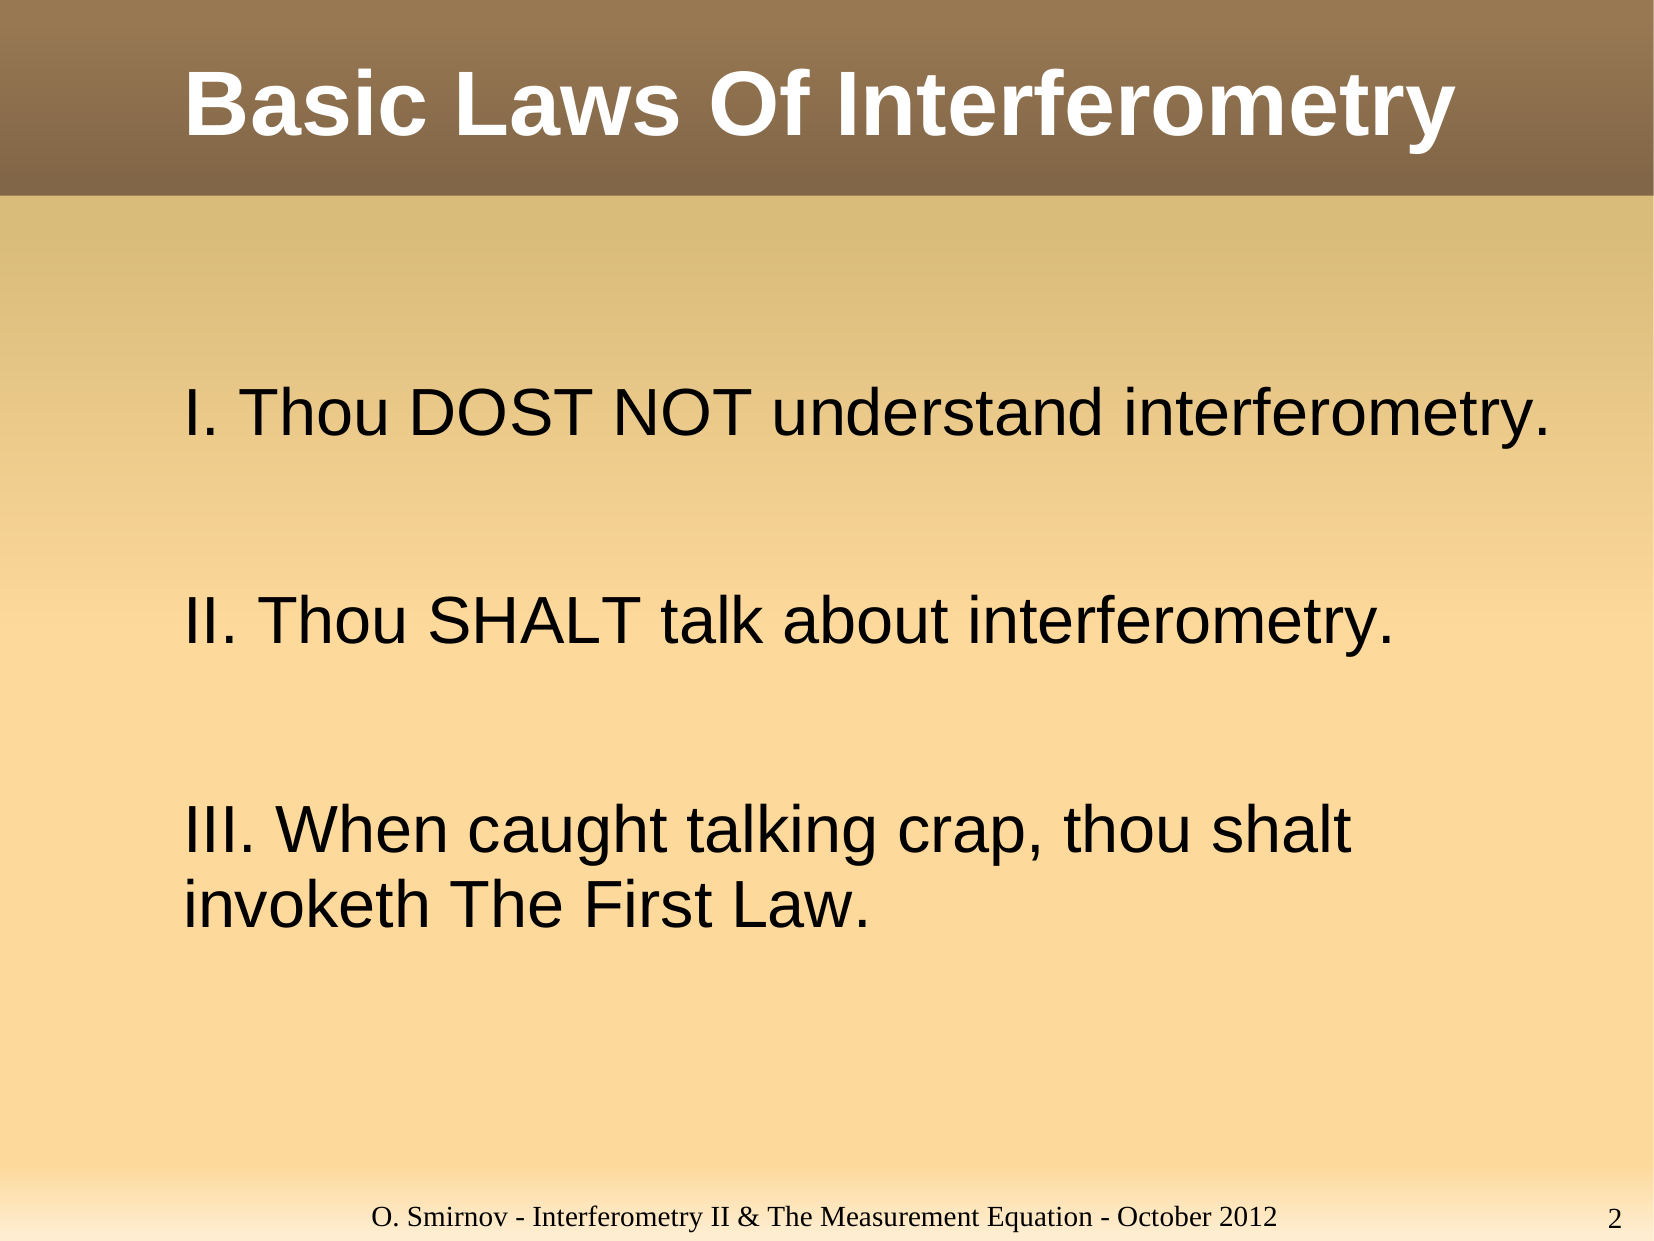

# Basic Laws Of Interferometry
I. Thou DOST NOT understand interferometry.
II. Thou SHALT talk about interferometry.
III. When caught talking crap, thou shalt invoketh The First Law.
O. Smirnov - Interferometry II & The Measurement Equation - October 2012
2